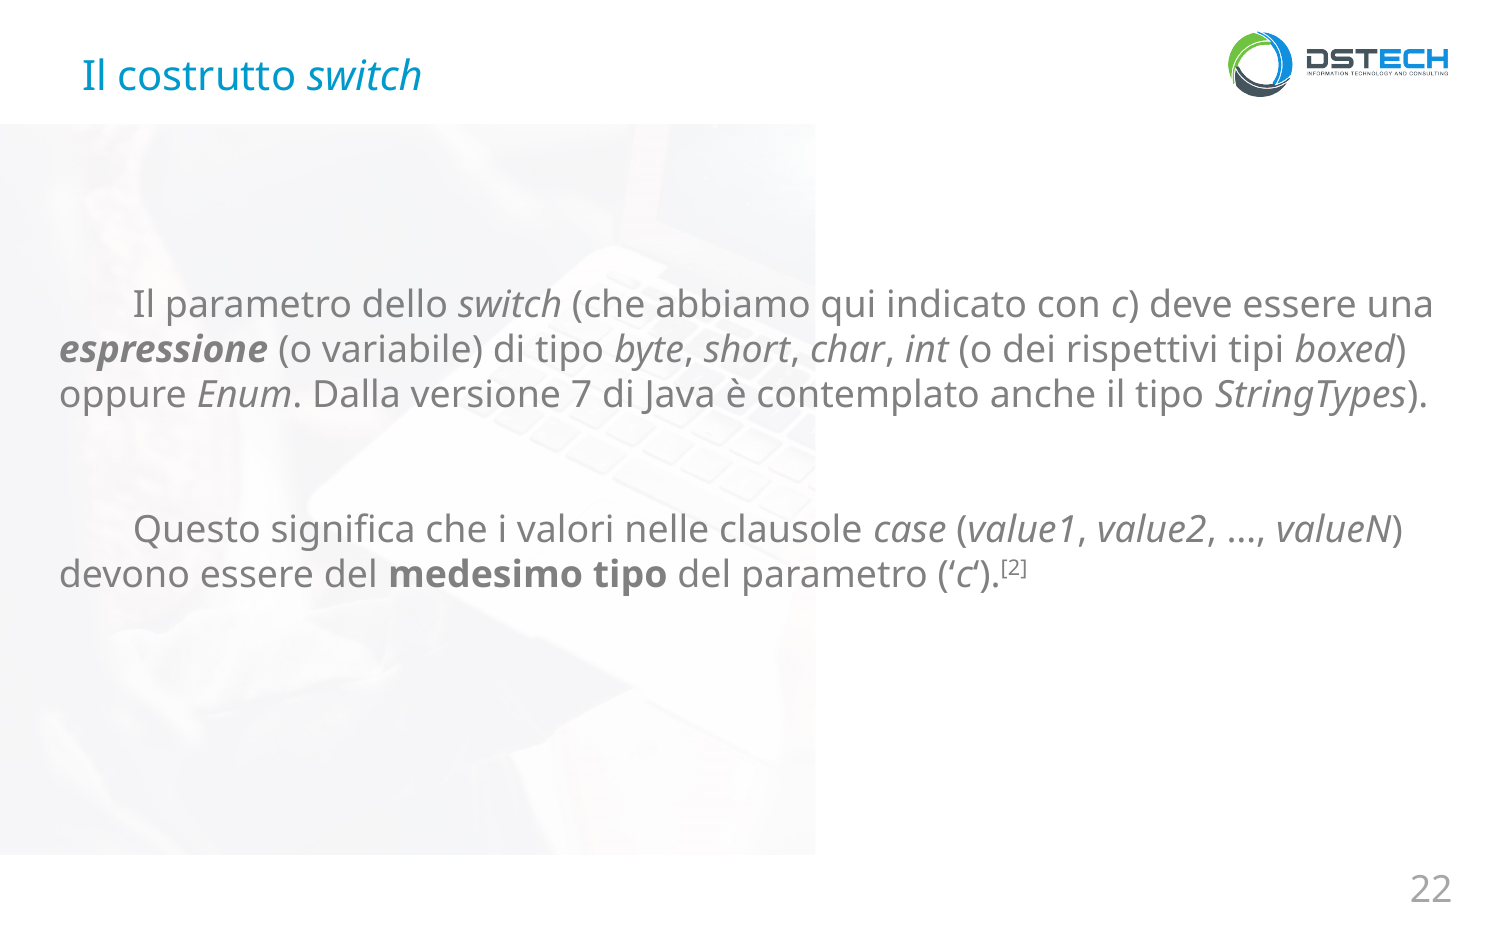

Il costrutto switch
	Il parametro dello switch (che abbiamo qui indicato con c) deve essere una espressione (o variabile) di tipo byte, short, char, int (o dei rispettivi tipi boxed) oppure Enum. Dalla versione 7 di Java è contemplato anche il tipo StringTypes).
	Questo significa che i valori nelle clausole case (value1, value2, …, valueN) devono essere del medesimo tipo del parametro (‘c‘).[2]
22